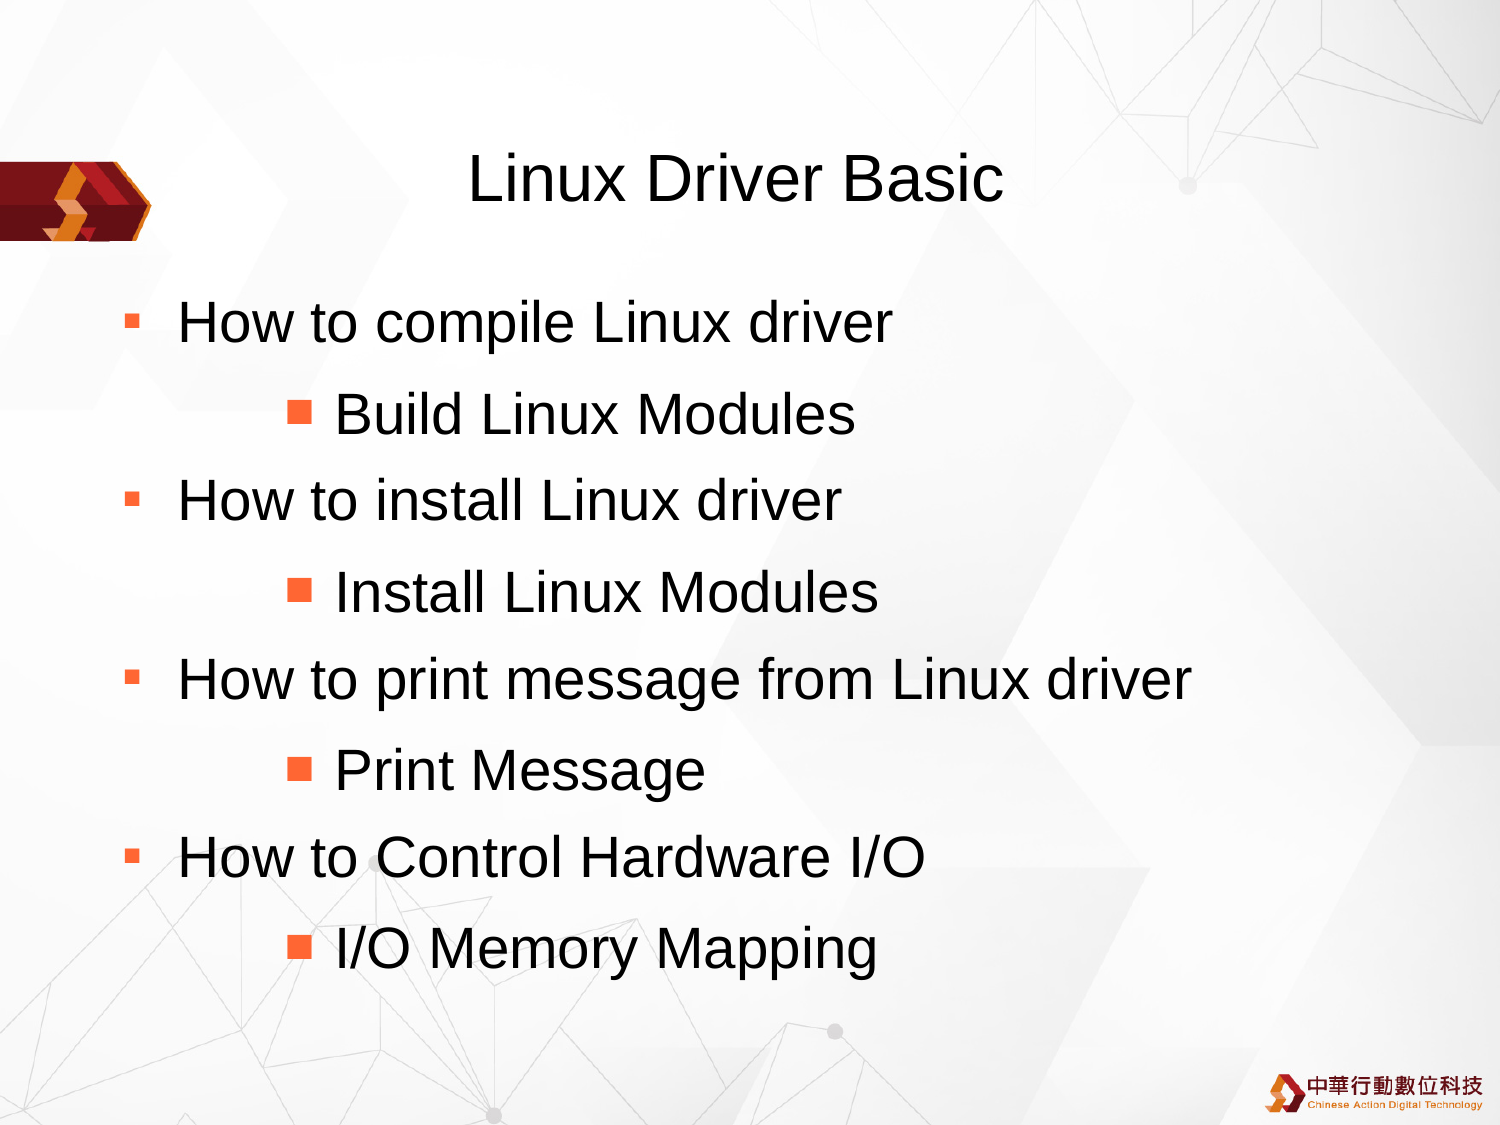

# Linux Driver Basic
How to compile Linux driver
Build Linux Modules
How to install Linux driver
Install Linux Modules
How to print message from Linux driver
Print Message
How to Control Hardware I/O
I/O Memory Mapping